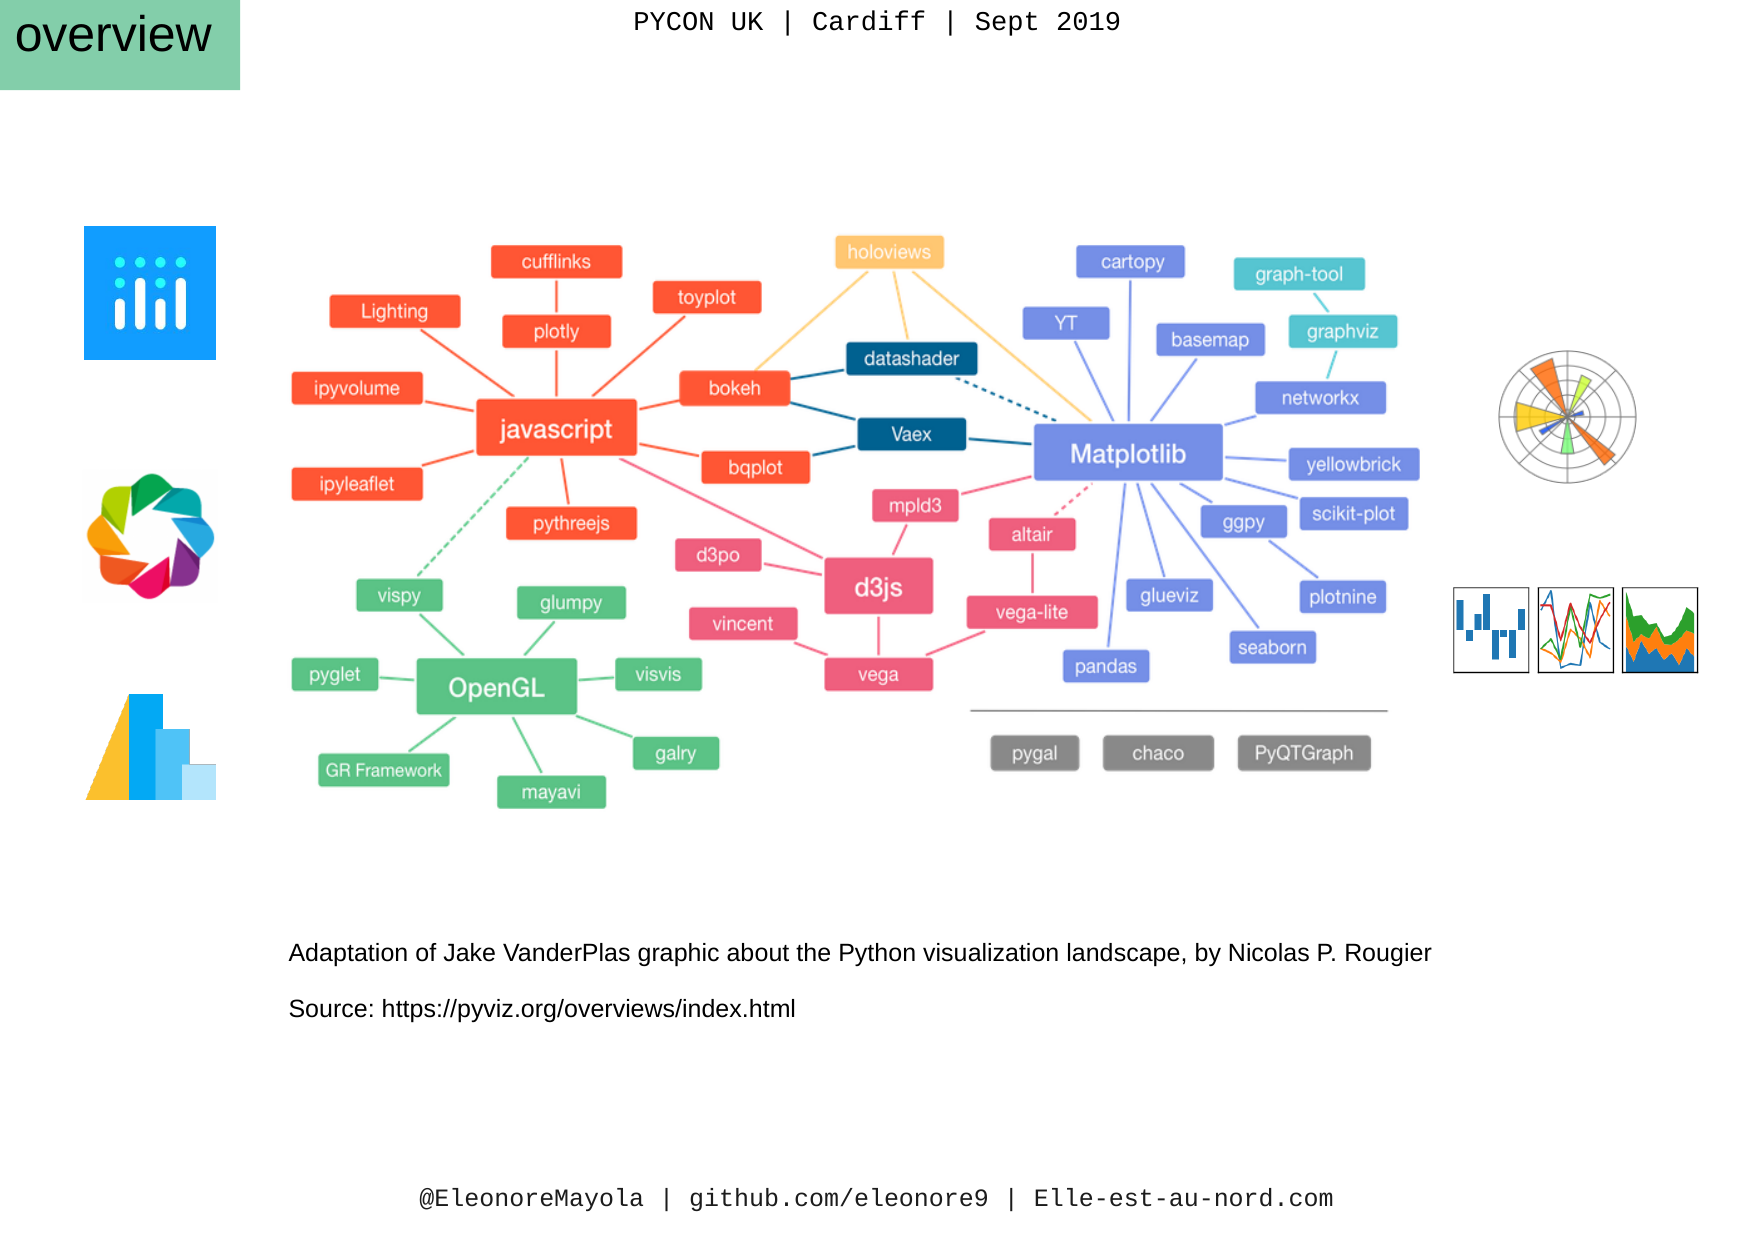

overview
PYCON UK | Cardiff | Sept 2019
Adaptation of Jake VanderPlas graphic about the Python visualization landscape, by Nicolas P. Rougier
Source: https://pyviz.org/overviews/index.html
@EleonoreMayola | github.com/eleonore9 | Elle-est-au-nord.com